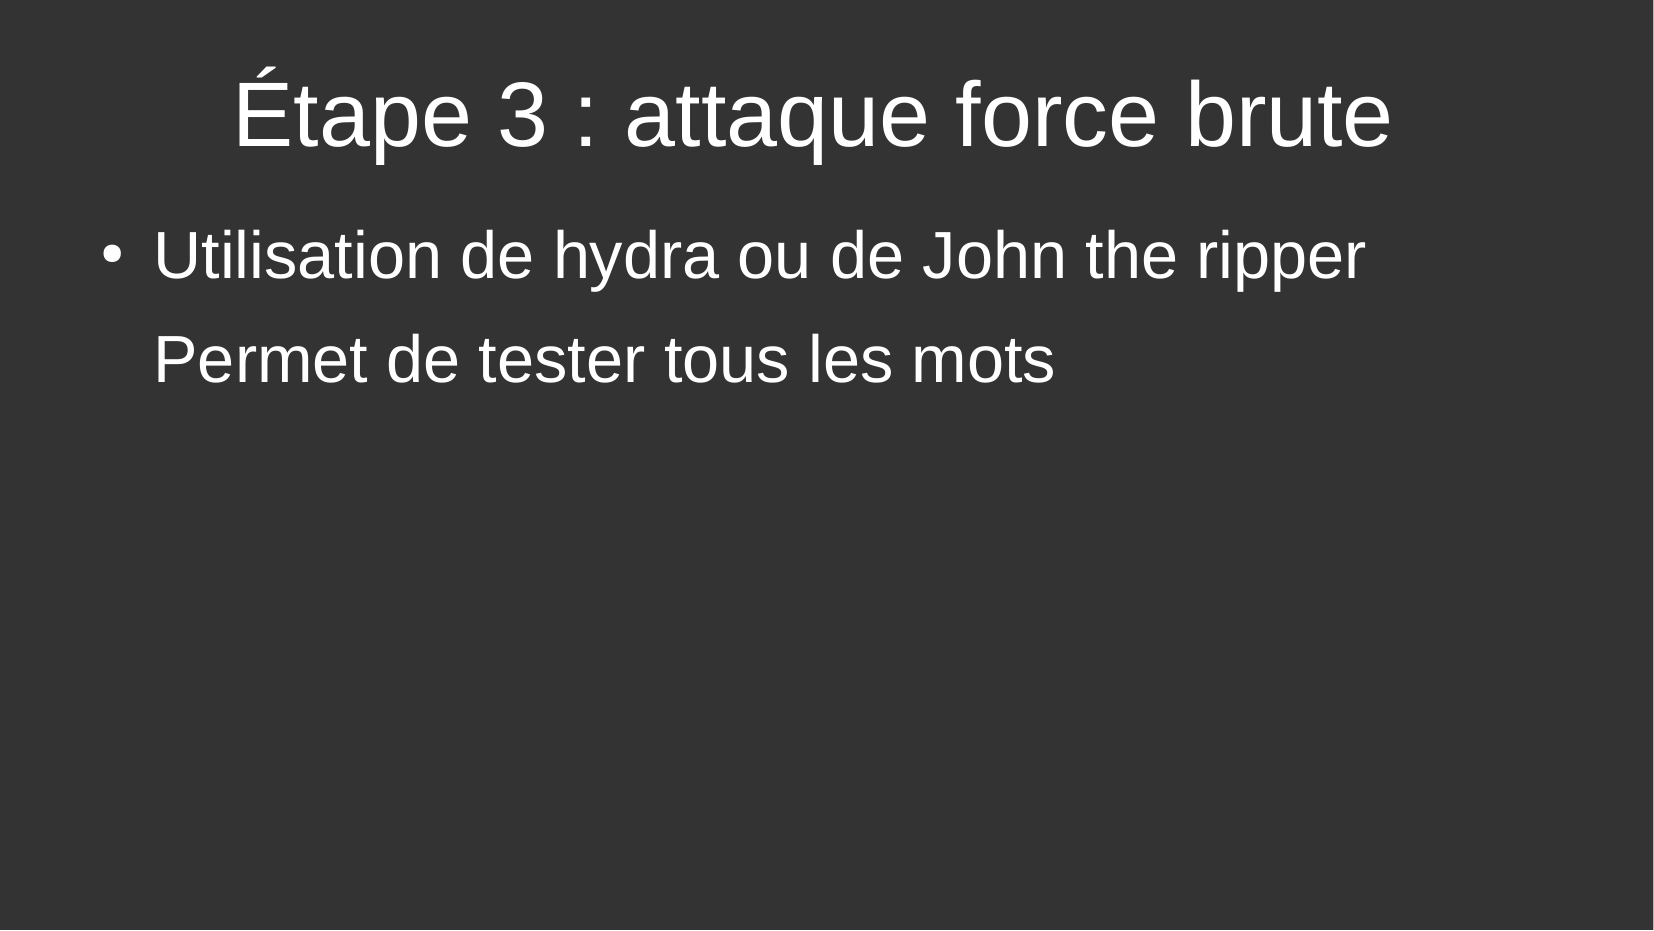

# Étape 3 : attaque force brute
Utilisation de hydra ou de John the ripper
Permet de tester tous les mots